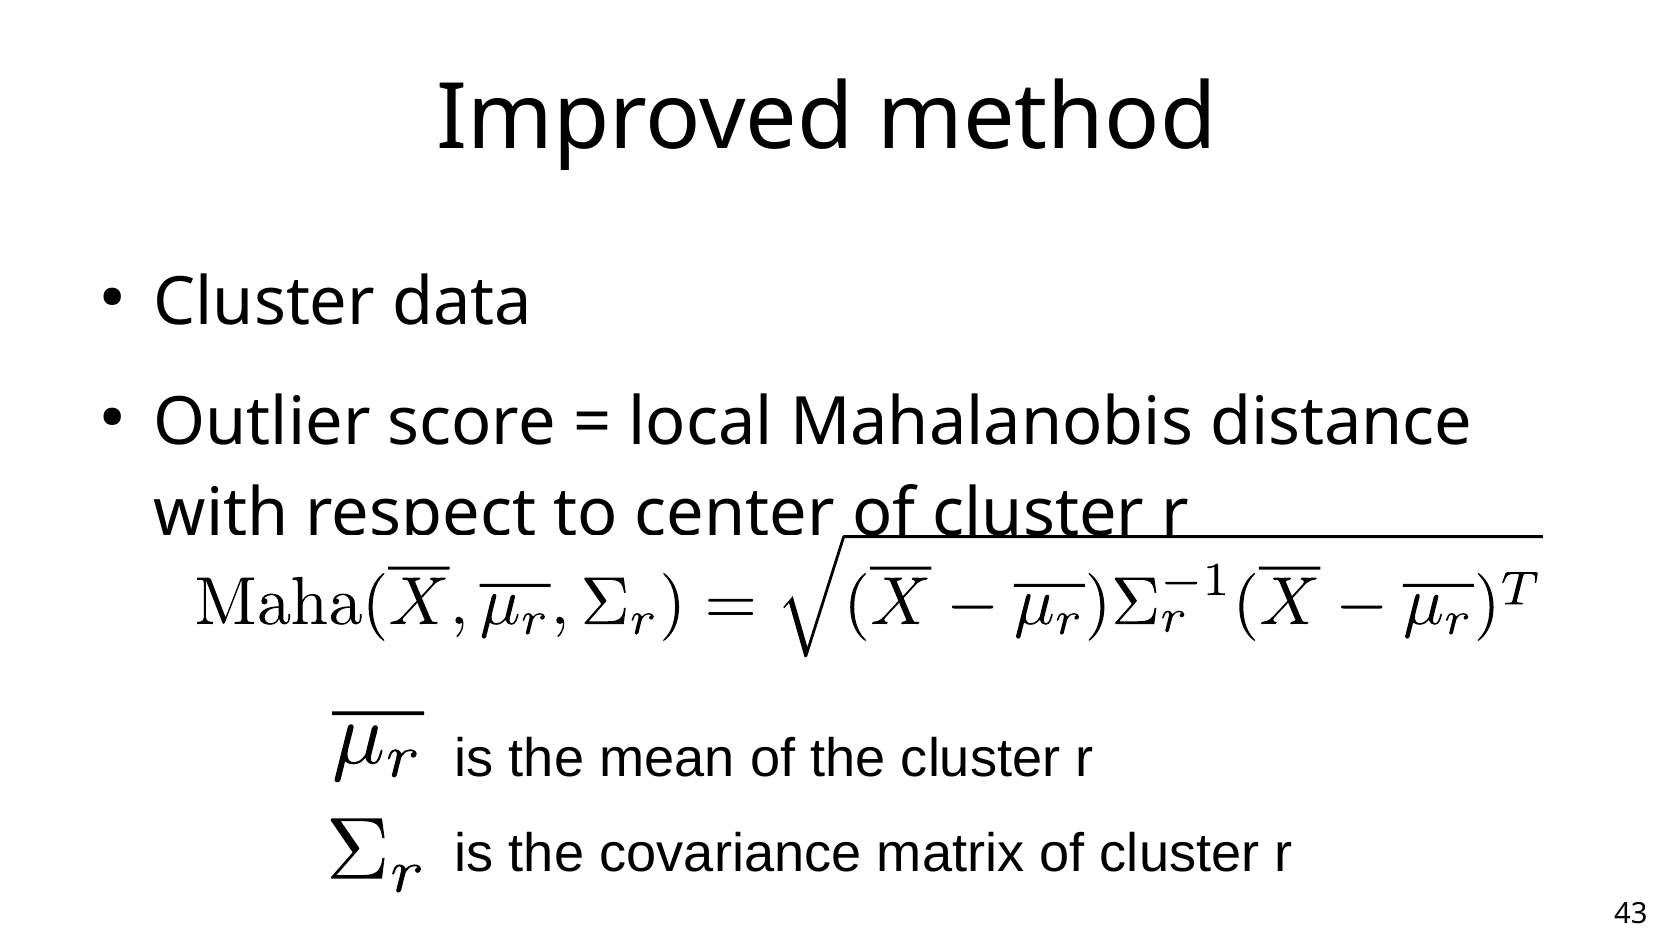

# Improved method
Cluster data
Outlier score = local Mahalanobis distance with respect to center of cluster r
is the mean of the cluster r
is the covariance matrix of cluster r
43